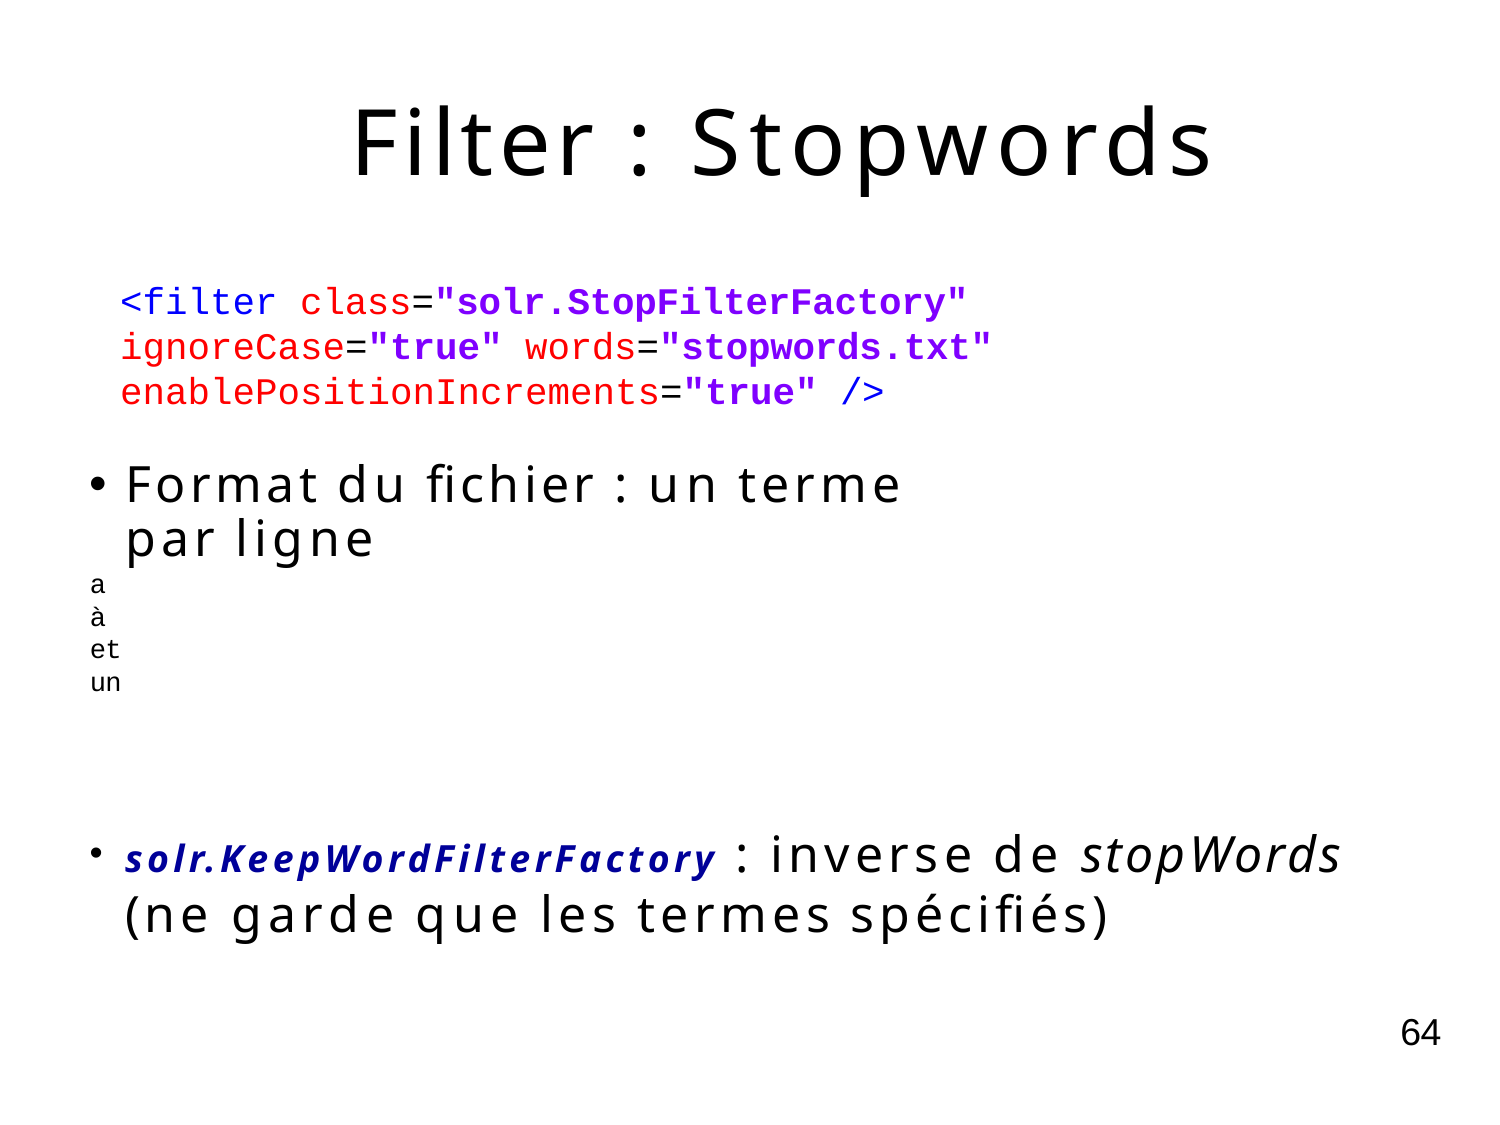

# Filter : Stopwords
<filter class="solr.StopFilterFactory" ignoreCase="true" words="stopwords.txt" enablePositionIncrements="true" />
Format du fichier : un terme par ligne
a à et un
solr.KeepWordFilterFactory : inverse de stopWords (ne garde que les termes spécifiés)
64